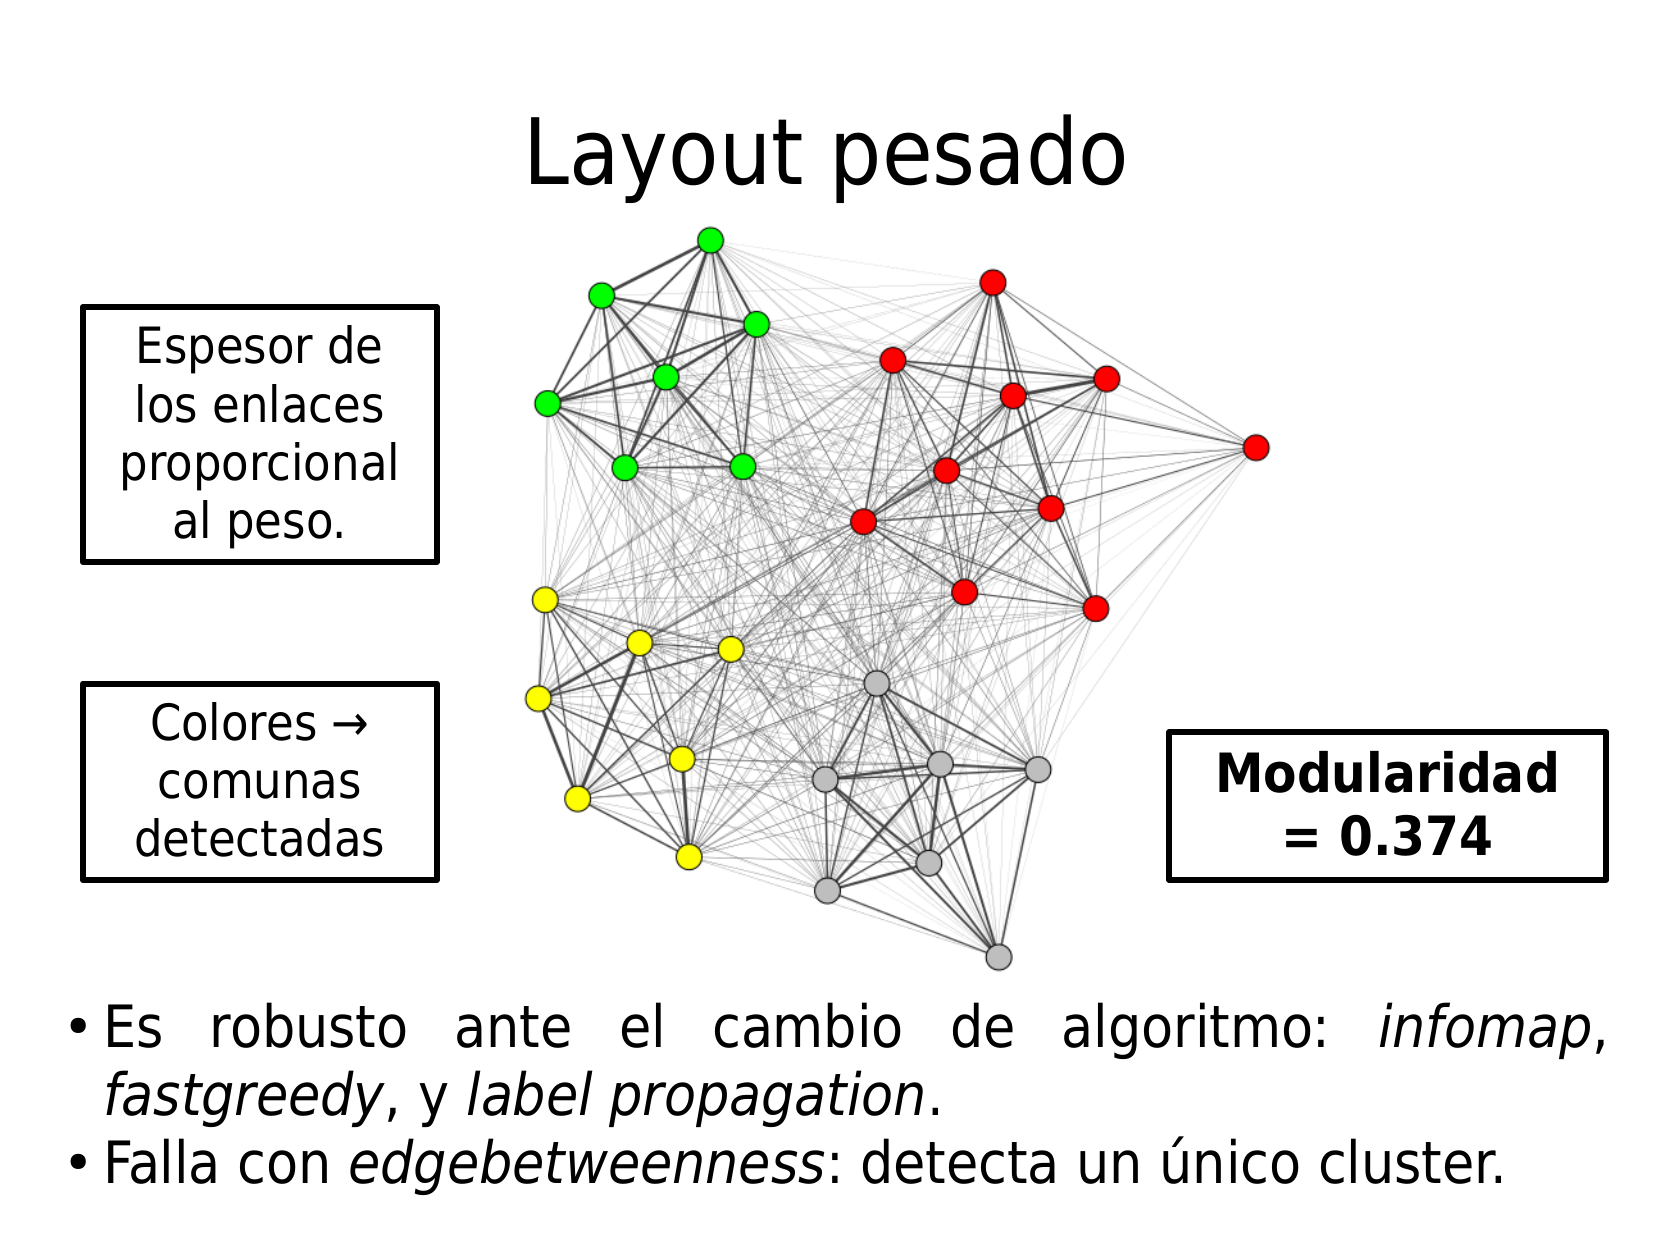

# Layout pesado
Espesor de los enlaces proporcional al peso.
Colores → comunas detectadas
Modularidad = 0.374
Es robusto ante el cambio de algoritmo: infomap, fastgreedy, y label propagation.
Falla con edgebetweenness: detecta un único cluster.